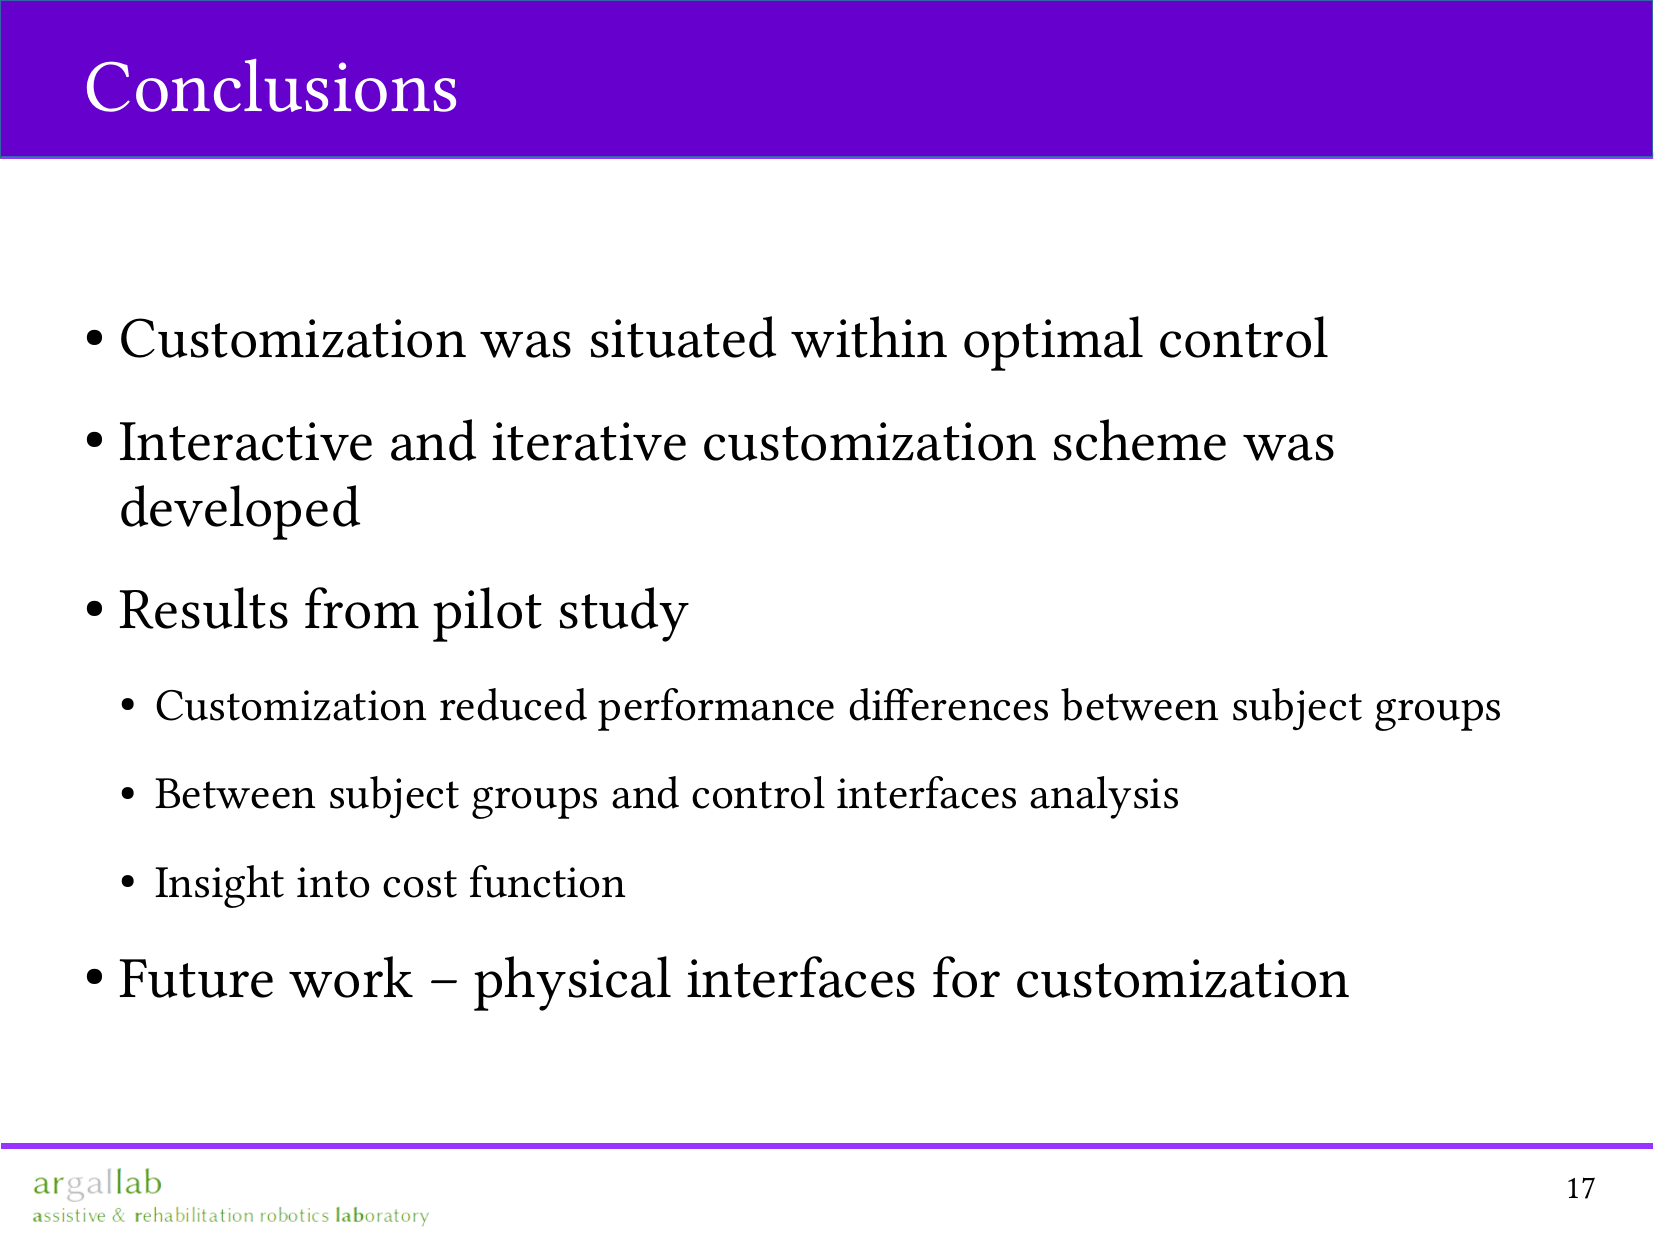

Conclusions
Customization was situated within optimal control
Interactive and iterative customization scheme was developed
Results from pilot study
Customization reduced performance differences between subject groups
Between subject groups and control interfaces analysis
Insight into cost function
Future work – physical interfaces for customization